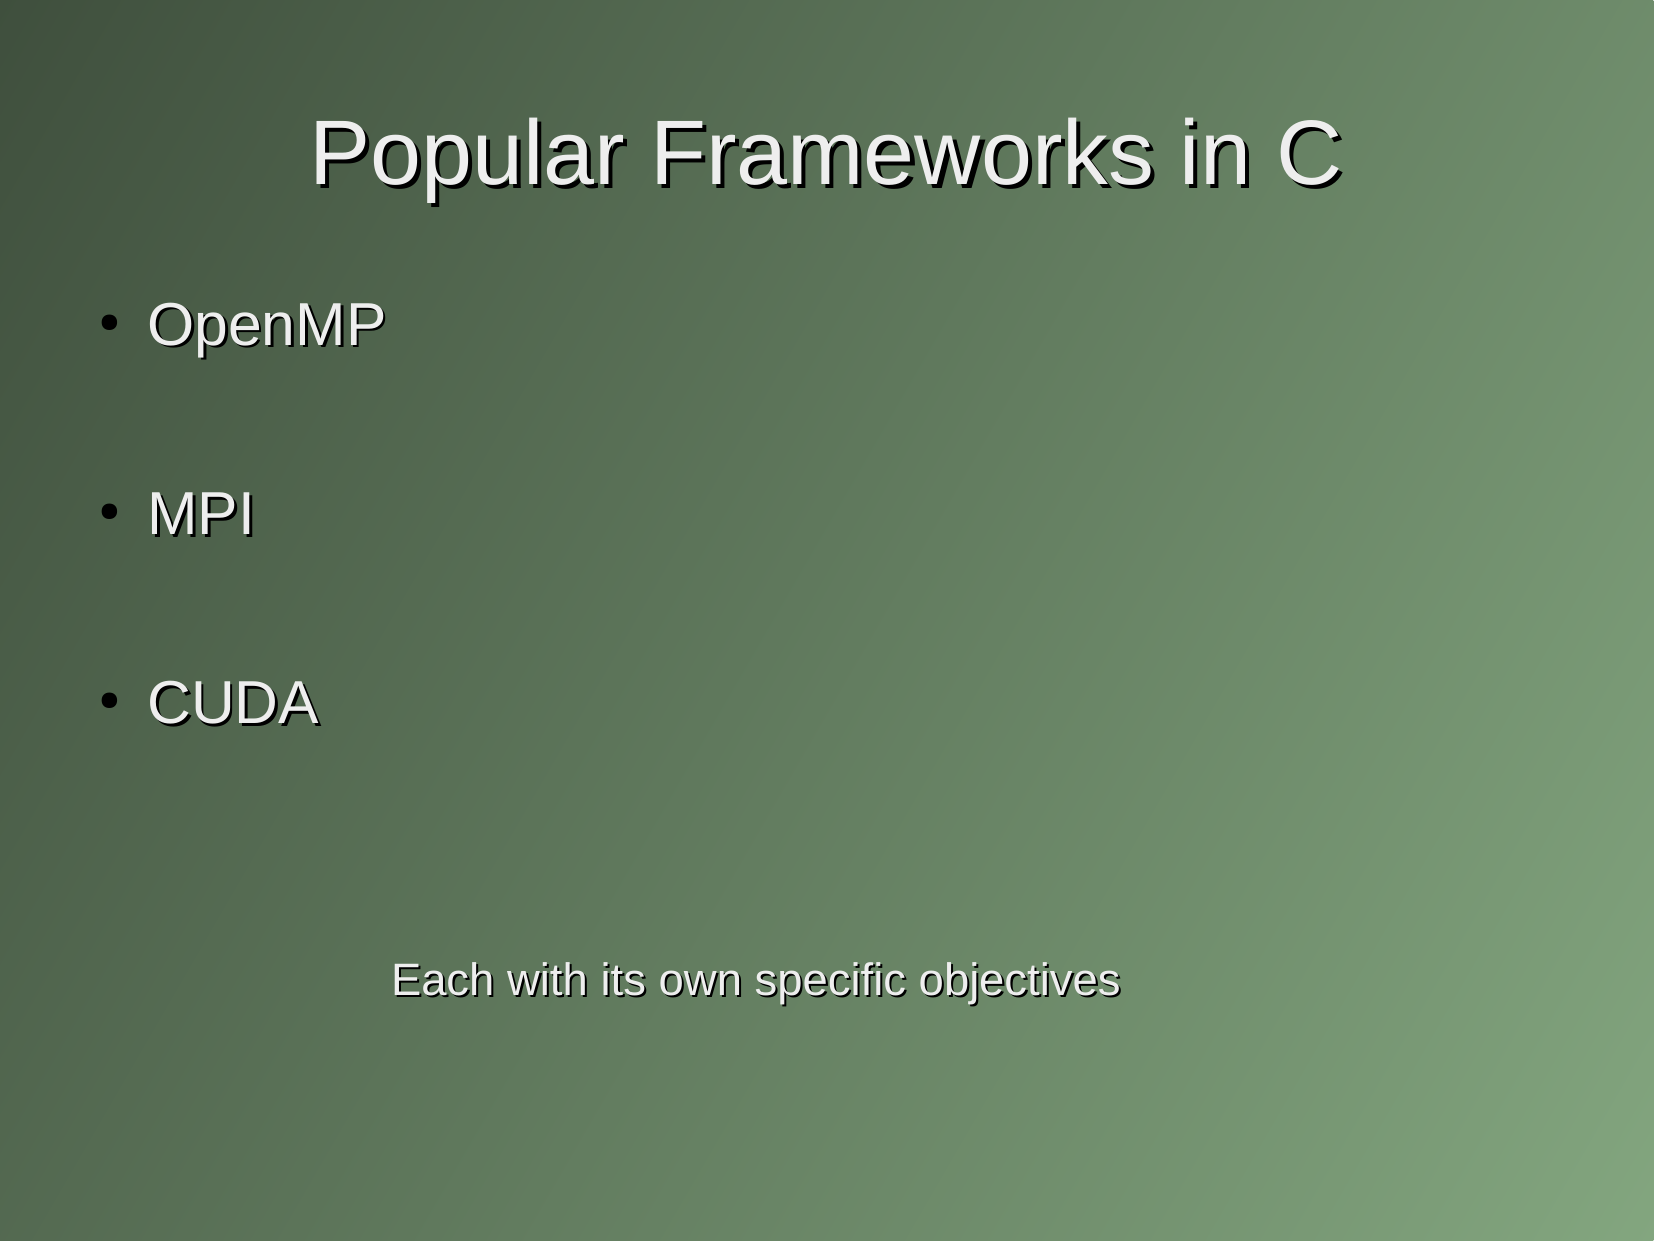

# Popular Frameworks in C
OpenMP
MPI
CUDA
 Each with its own specific objectives